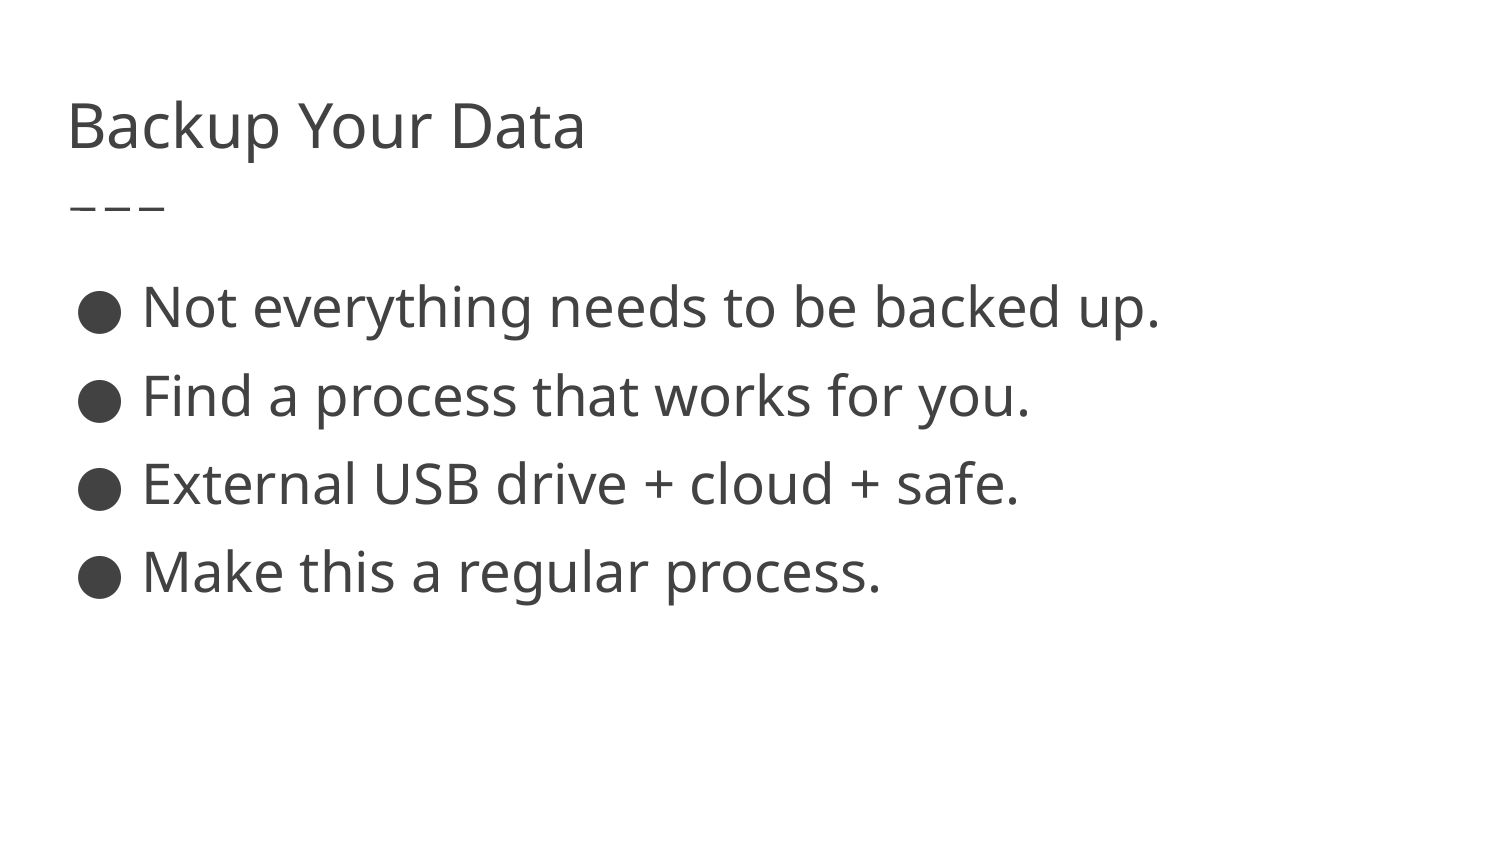

# Backup Your Data
Not everything needs to be backed up.
Find a process that works for you.
External USB drive + cloud + safe.
Make this a regular process.